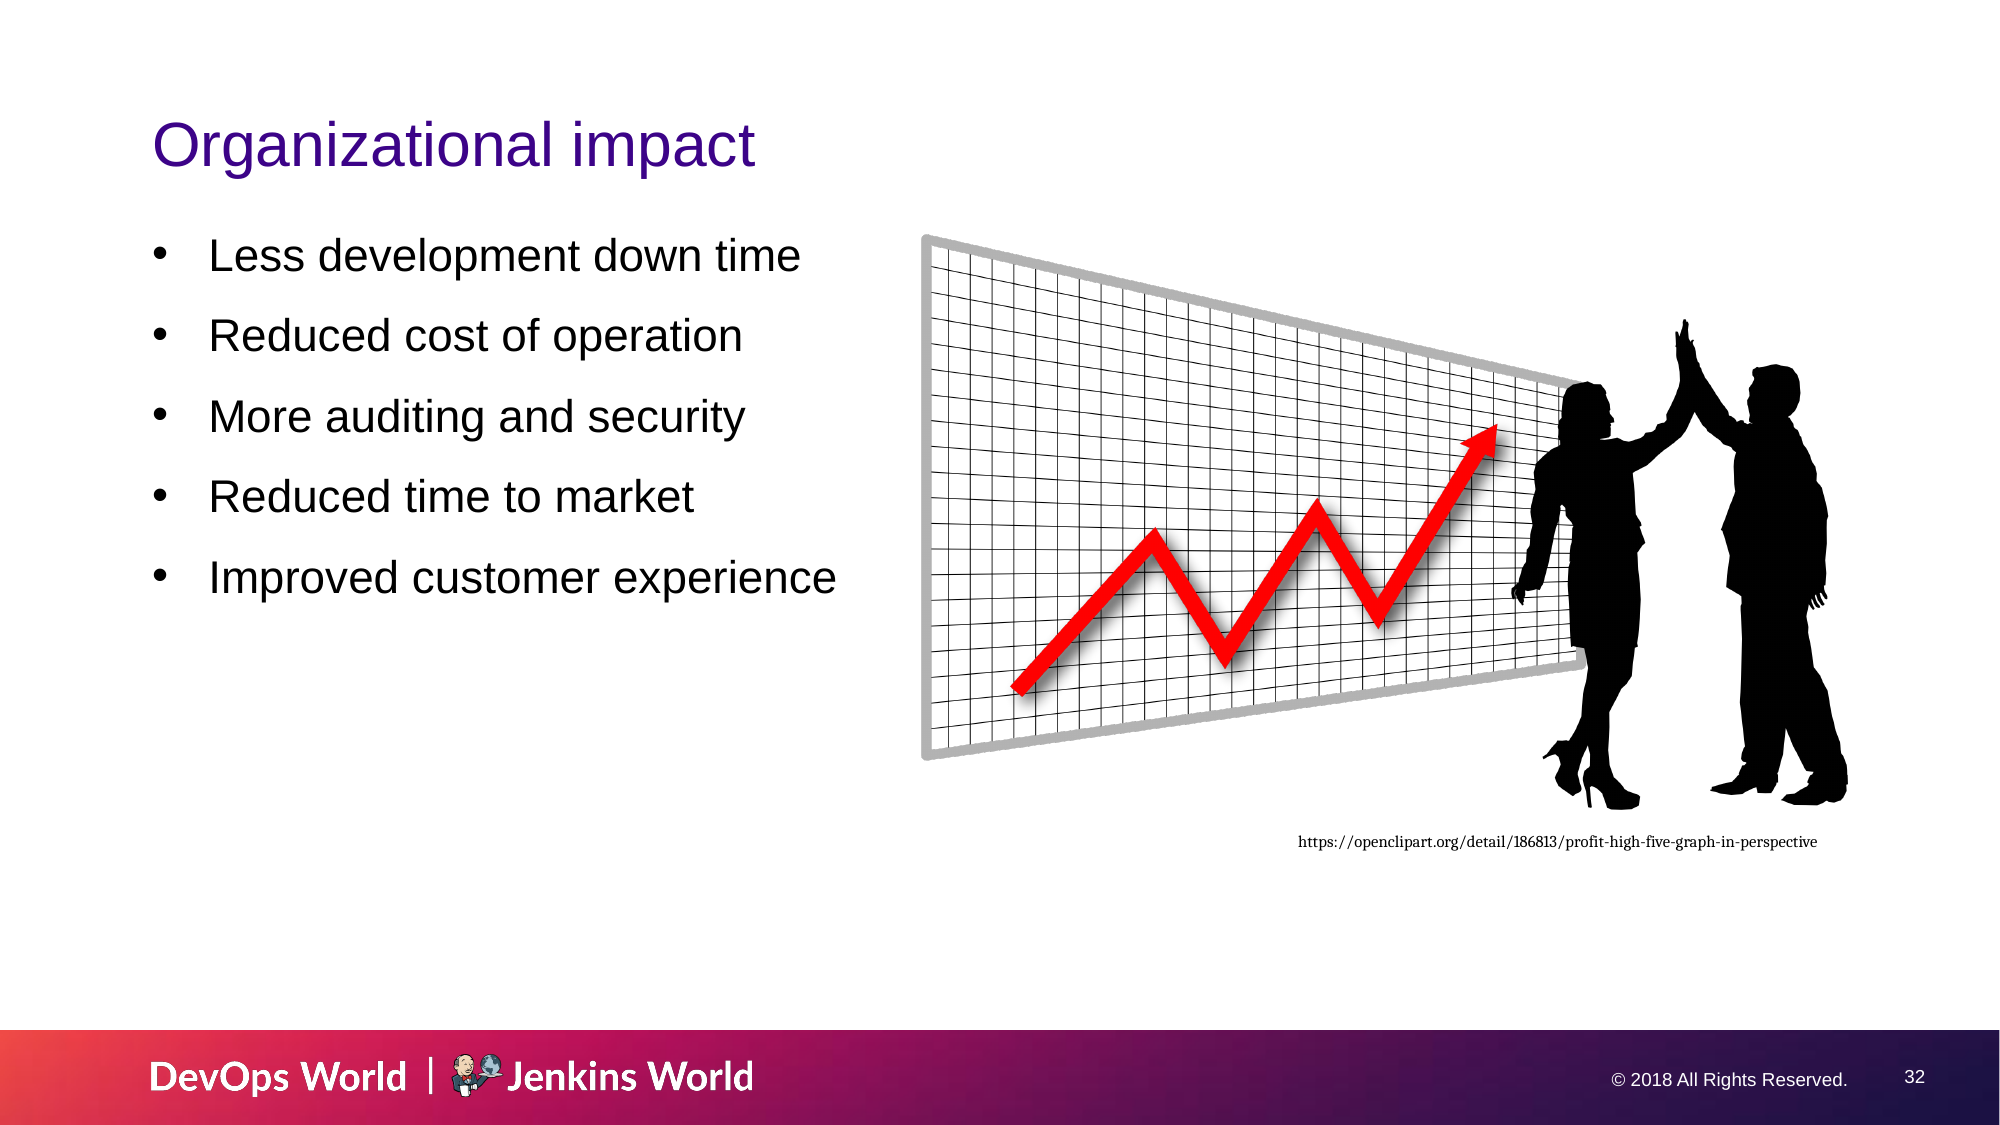

# Organizational impact
Less development down time
Reduced cost of operation
More auditing and security
Reduced time to market
Improved customer experience
https://openclipart.org/detail/186813/profit-high-five-graph-in-perspective